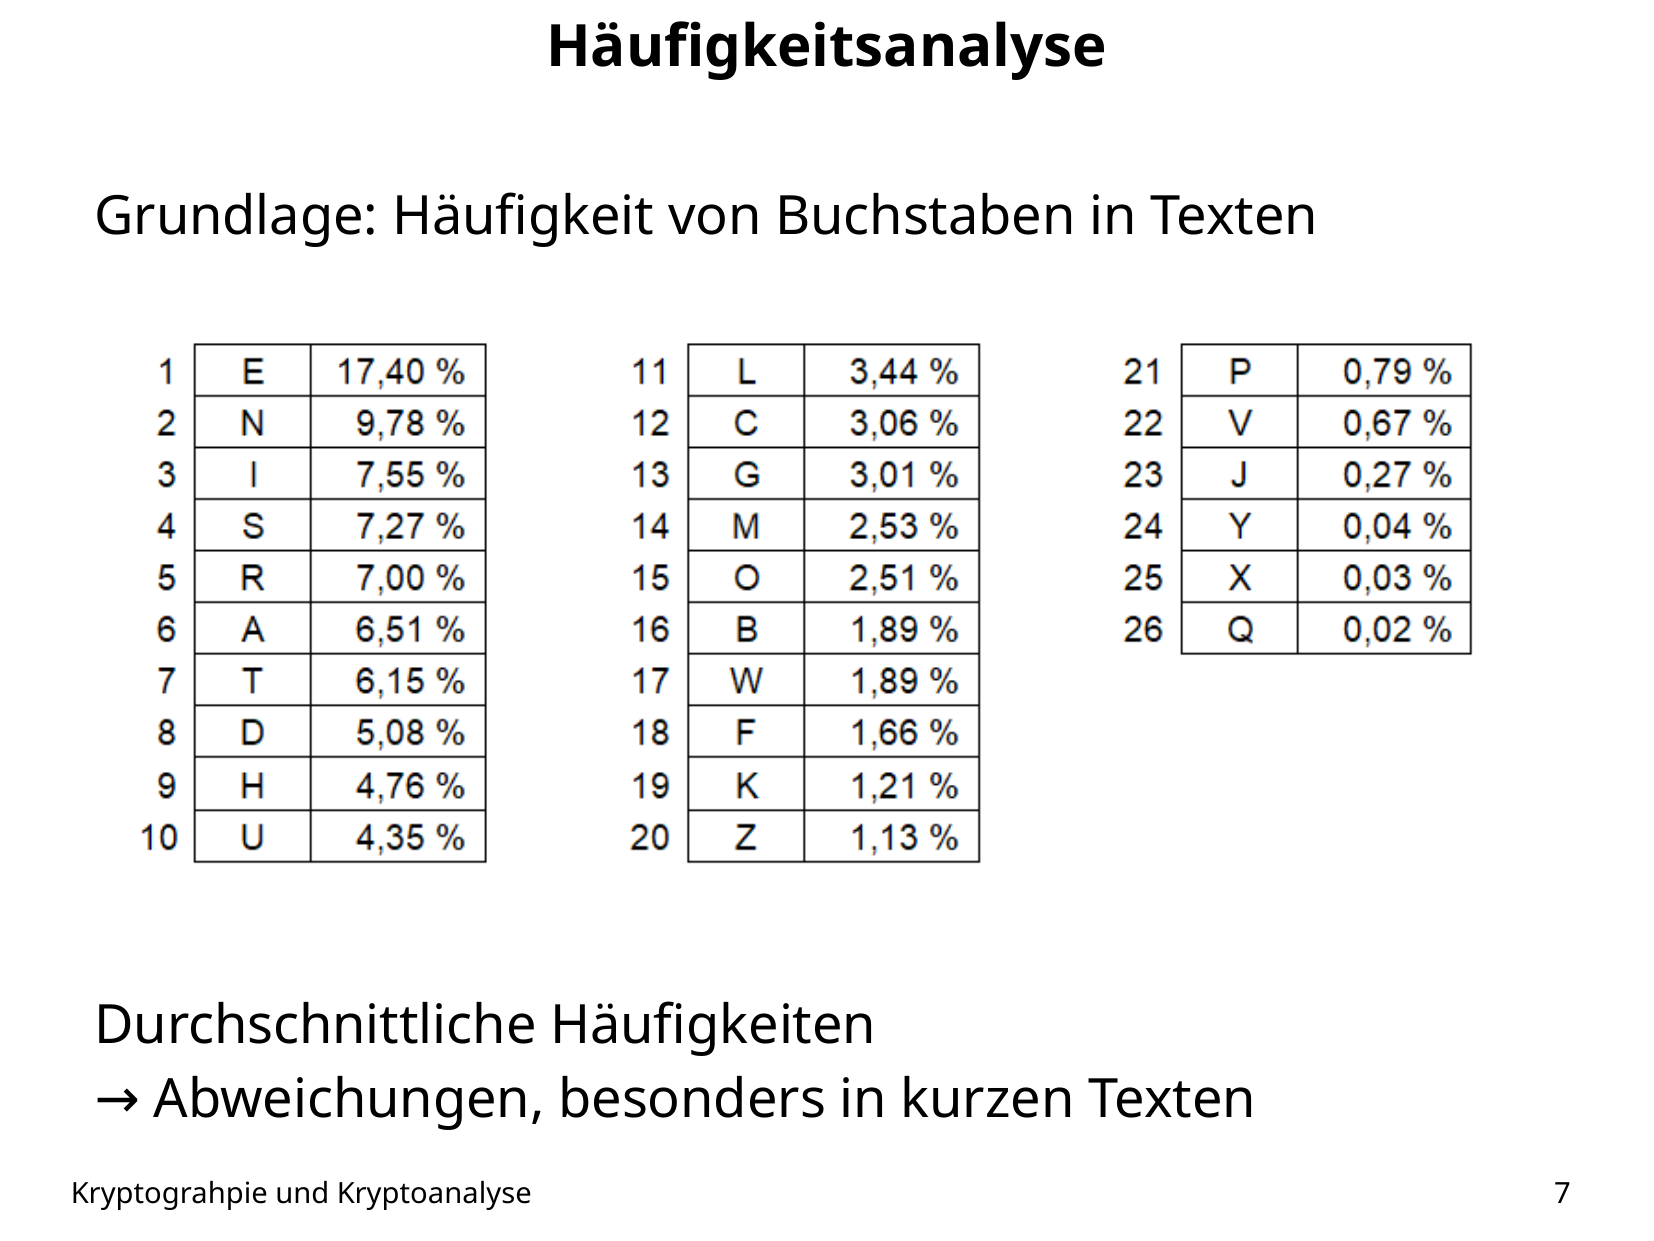

# Häufigkeitsanalyse
Grundlage: Häufigkeit von Buchstaben in Texten
Durchschnittliche Häufigkeiten
→ Abweichungen, besonders in kurzen Texten
Kryptograhpie und Kryptoanalyse
7